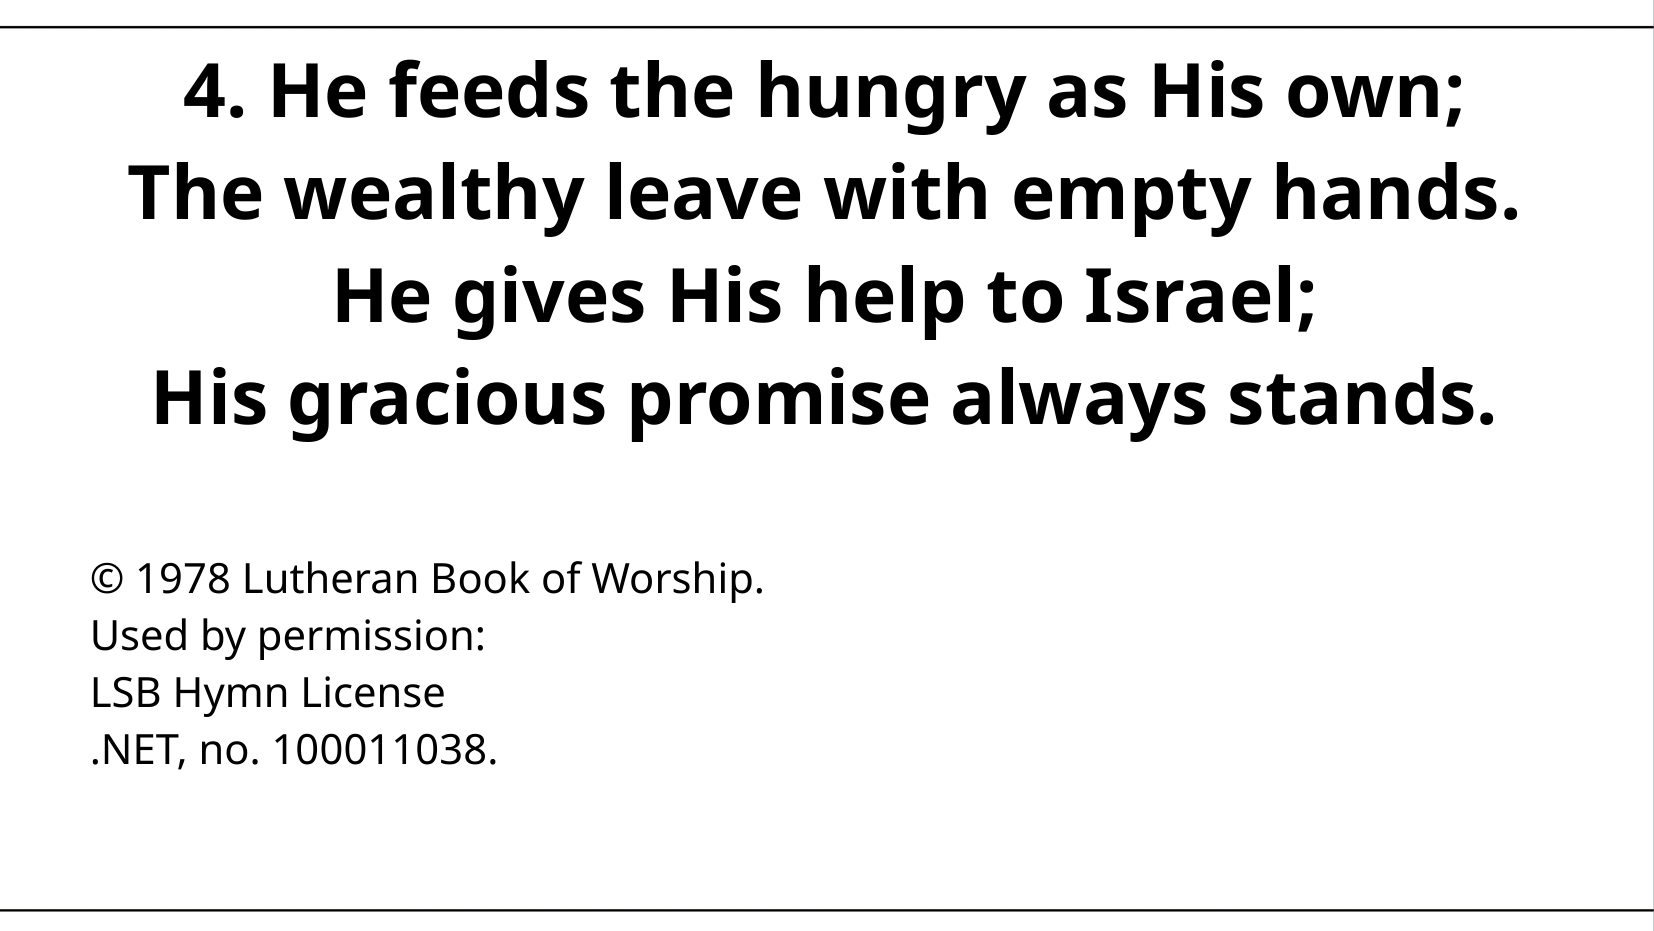

4. He feeds the hungry as His own;
The wealthy leave with empty hands.
He gives His help to Israel;
His gracious promise always stands.
© 1978 Lutheran Book of Worship.
Used by permission:
LSB Hymn License
.NET, no. 100011038.